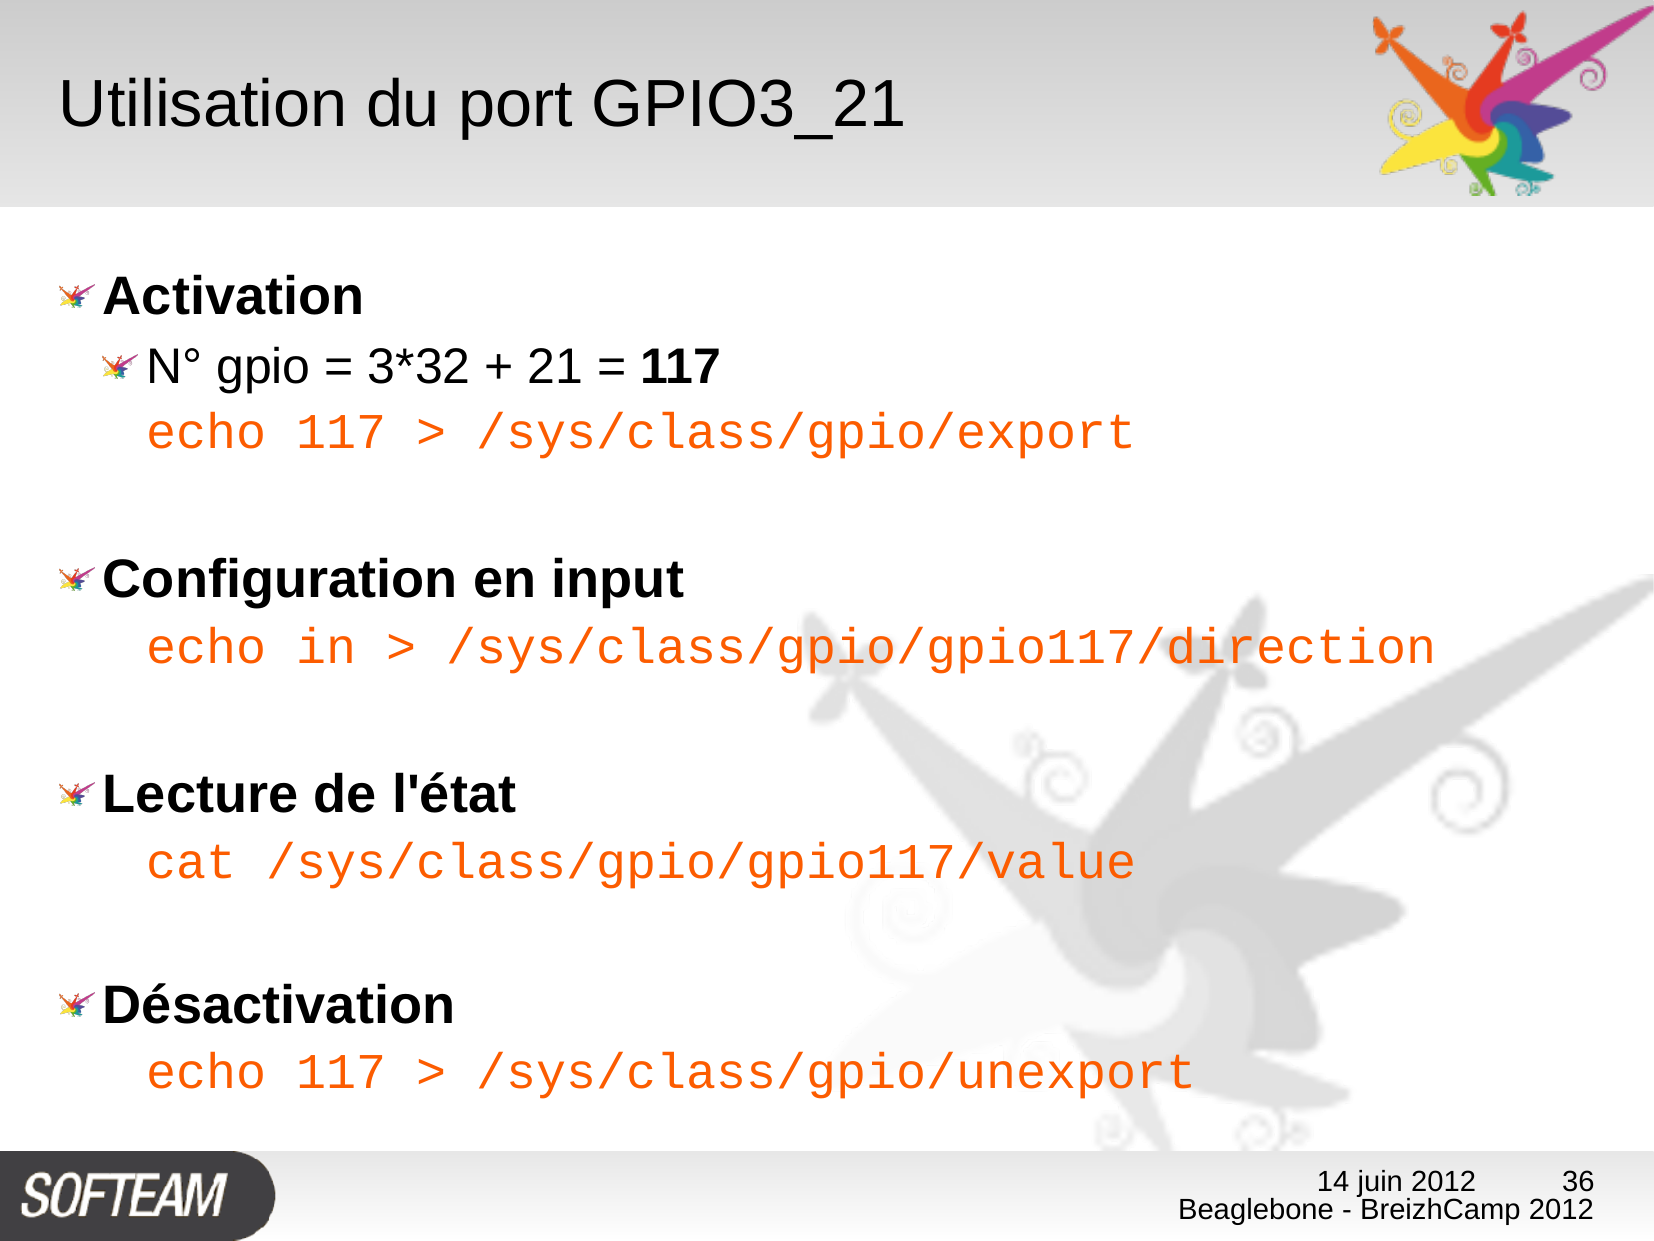

# Utilisation du port GPIO3_21
Activation
N° gpio = 3*32 + 21 = 117
echo 117 > /sys/class/gpio/export
Configuration en input
echo in > /sys/class/gpio/gpio117/direction
Lecture de l'état
cat /sys/class/gpio/gpio117/value
Désactivation
echo 117 > /sys/class/gpio/unexport
14 juin 2012
36
Beaglebone - BreizhCamp 2012